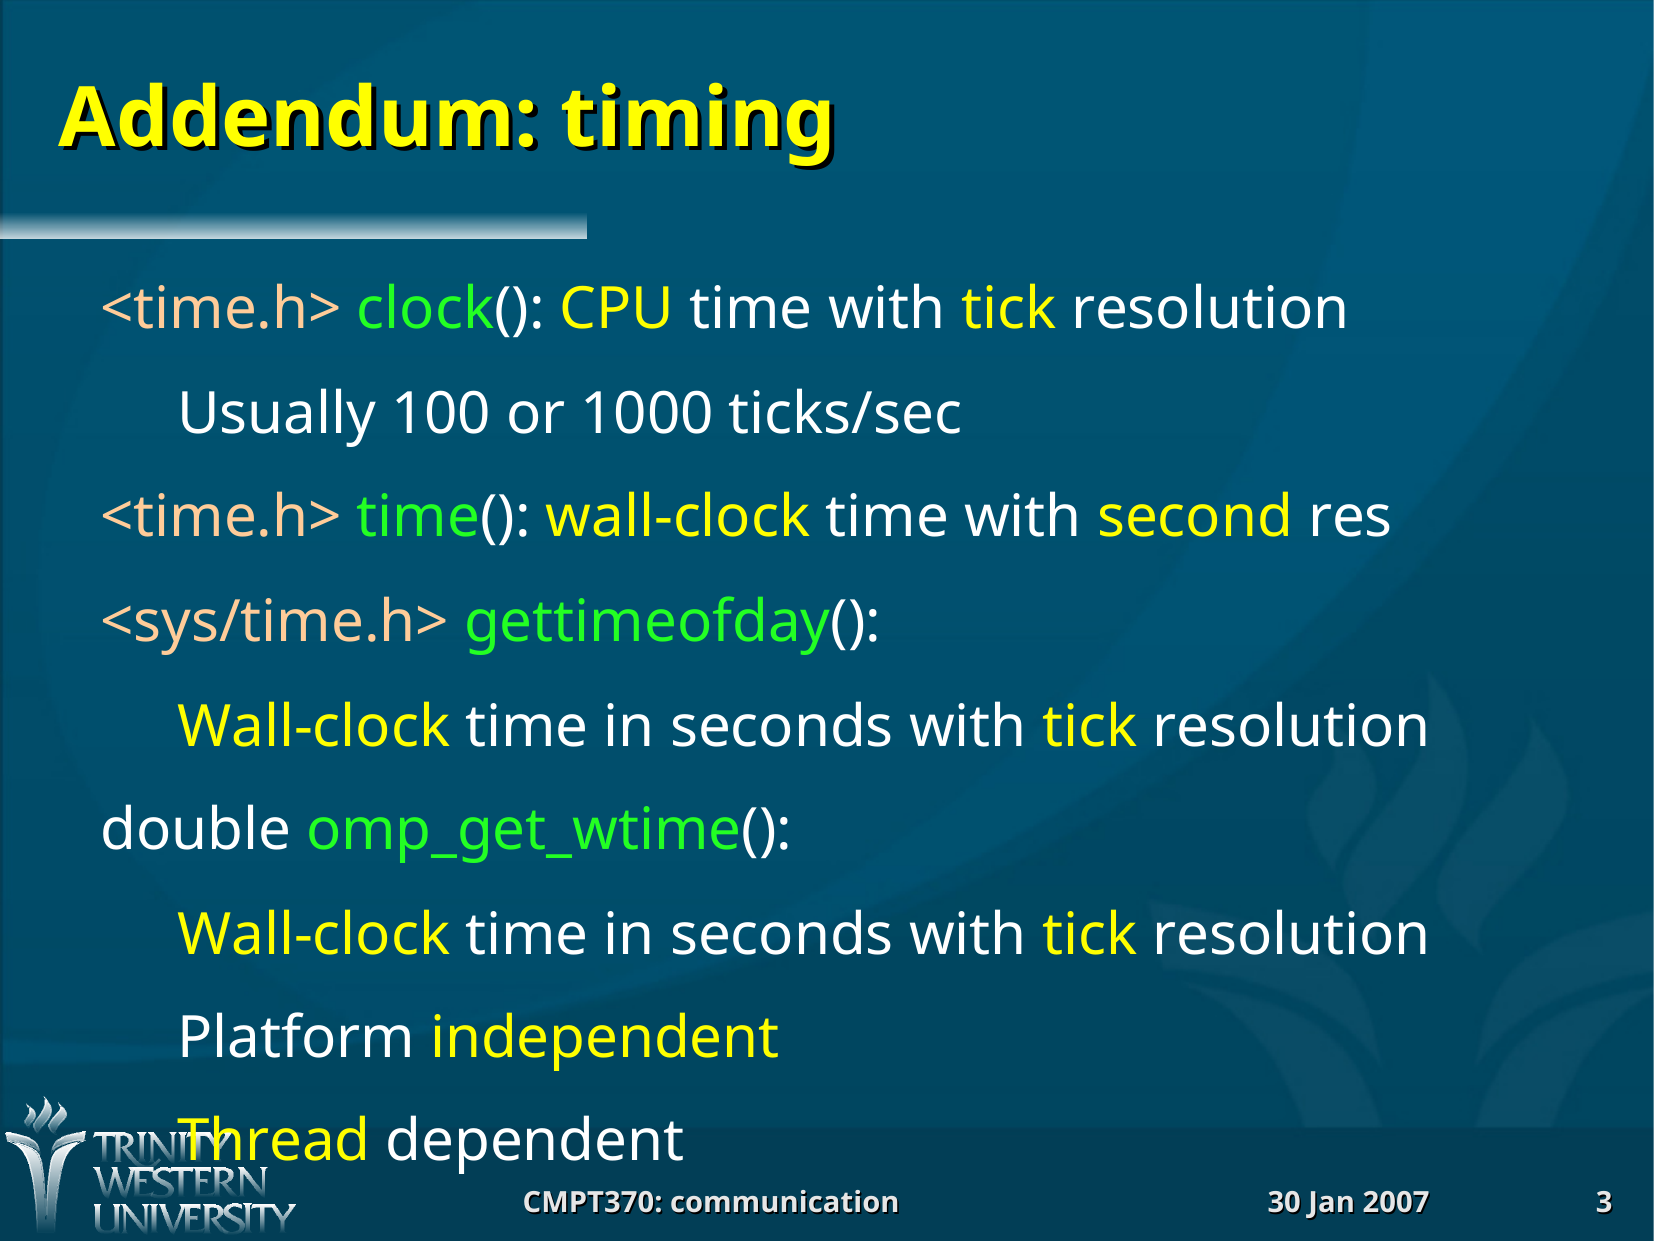

# Addendum: timing
<time.h> clock(): CPU time with tick resolution
Usually 100 or 1000 ticks/sec
<time.h> time(): wall-clock time with second res
<sys/time.h> gettimeofday():
Wall-clock time in seconds with tick resolution
double omp_get_wtime():
Wall-clock time in seconds with tick resolution
Platform independent
Thread dependent
CMPT370: communication
30 Jan 2007
3